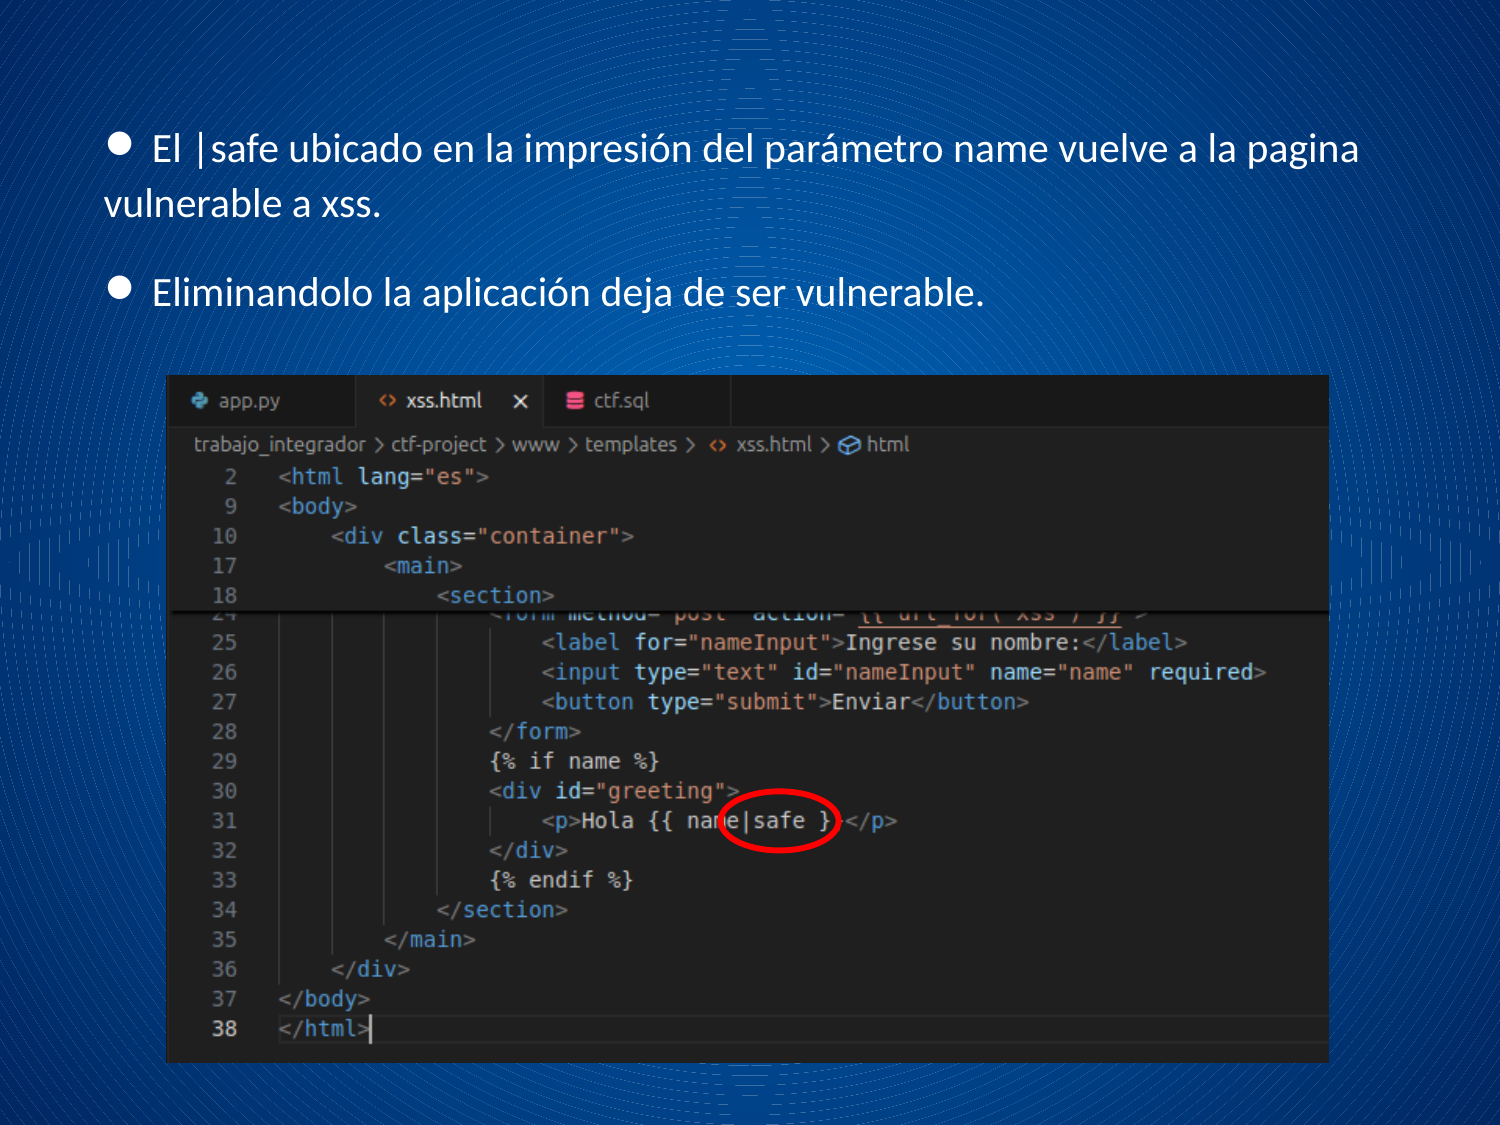

# • El |safe ubicado en la impresión del parámetro name vuelve a la pagina vulnerable a xss.
• Eliminandolo la aplicación deja de ser vulnerable.